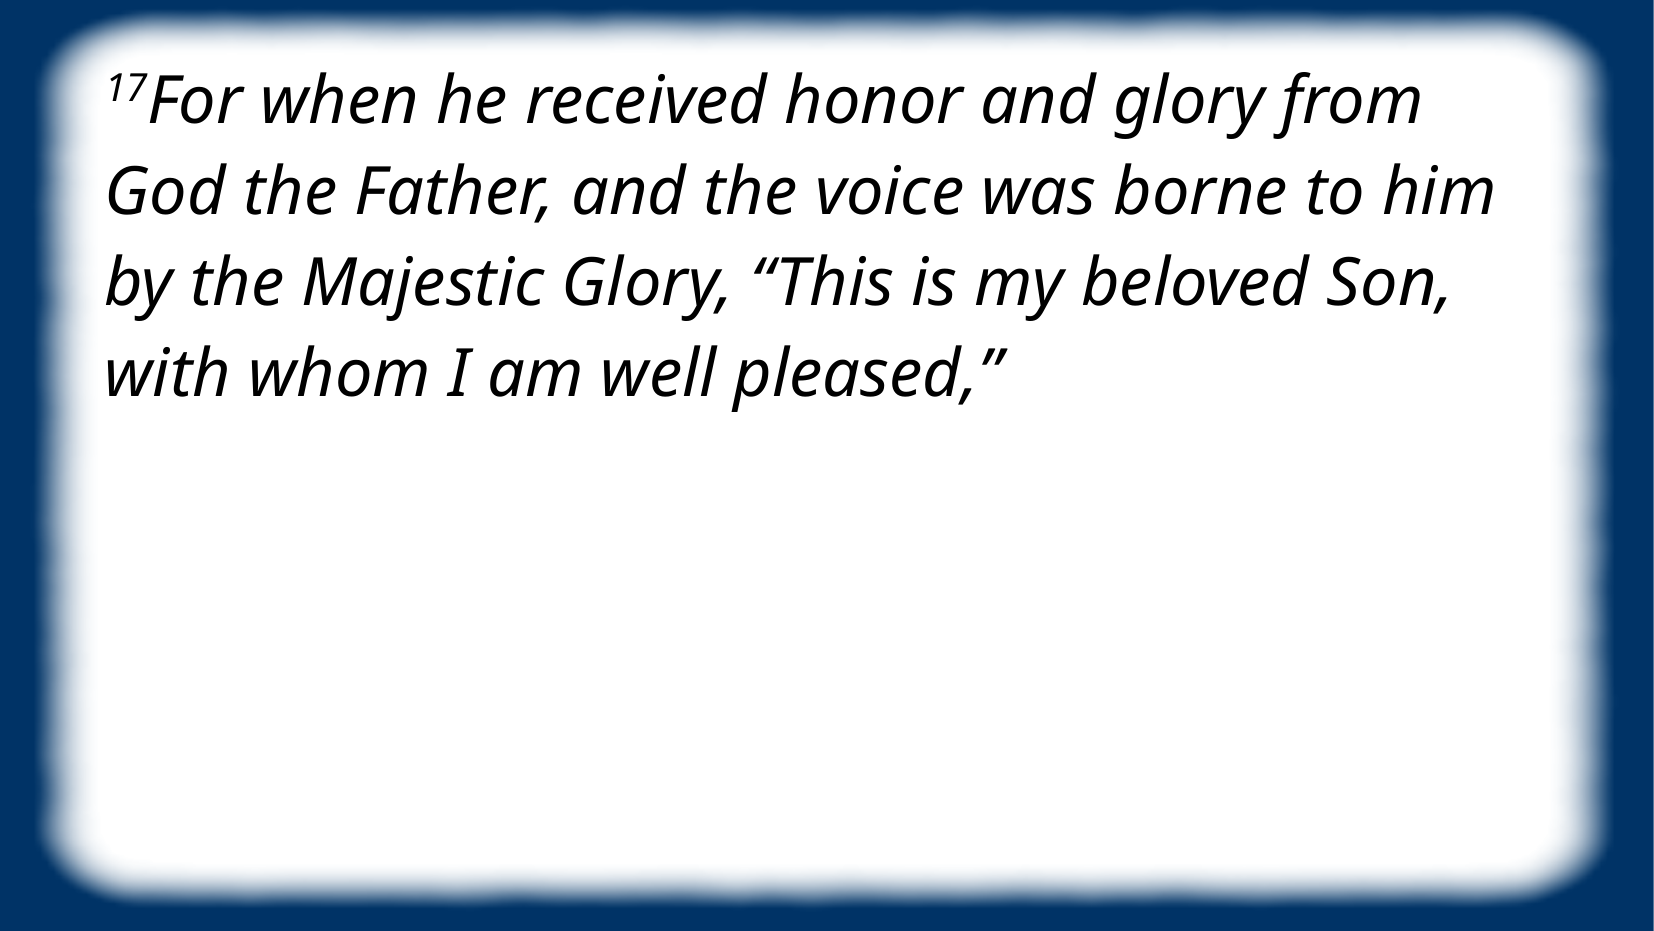

17For when he received honor and glory from God the Father, and the voice was borne to him by the Majestic Glory, “This is my beloved Son, with whom I am well pleased,”